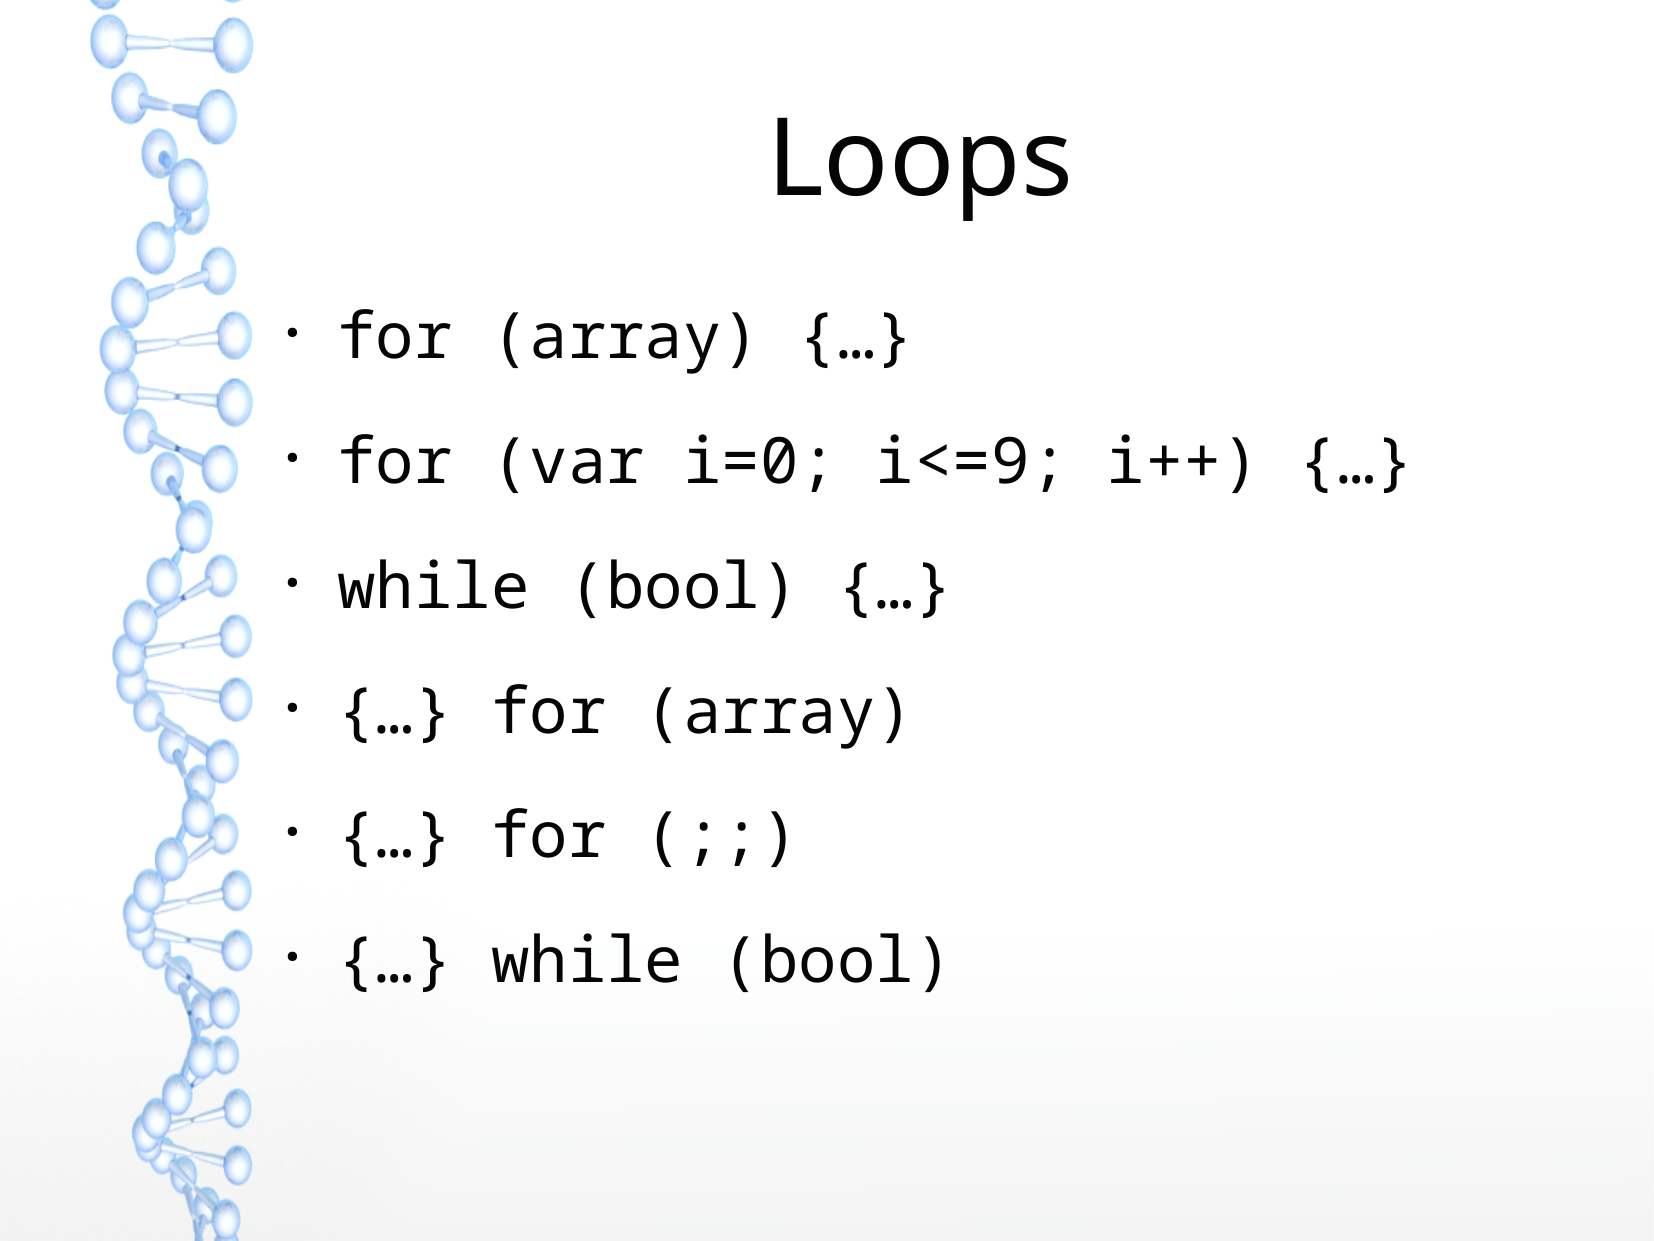

# Loops
for (array) {…}
for (var i=0; i<=9; i++) {…}
while (bool) {…}
{…} for (array)
{…} for (;;)
{…} while (bool)